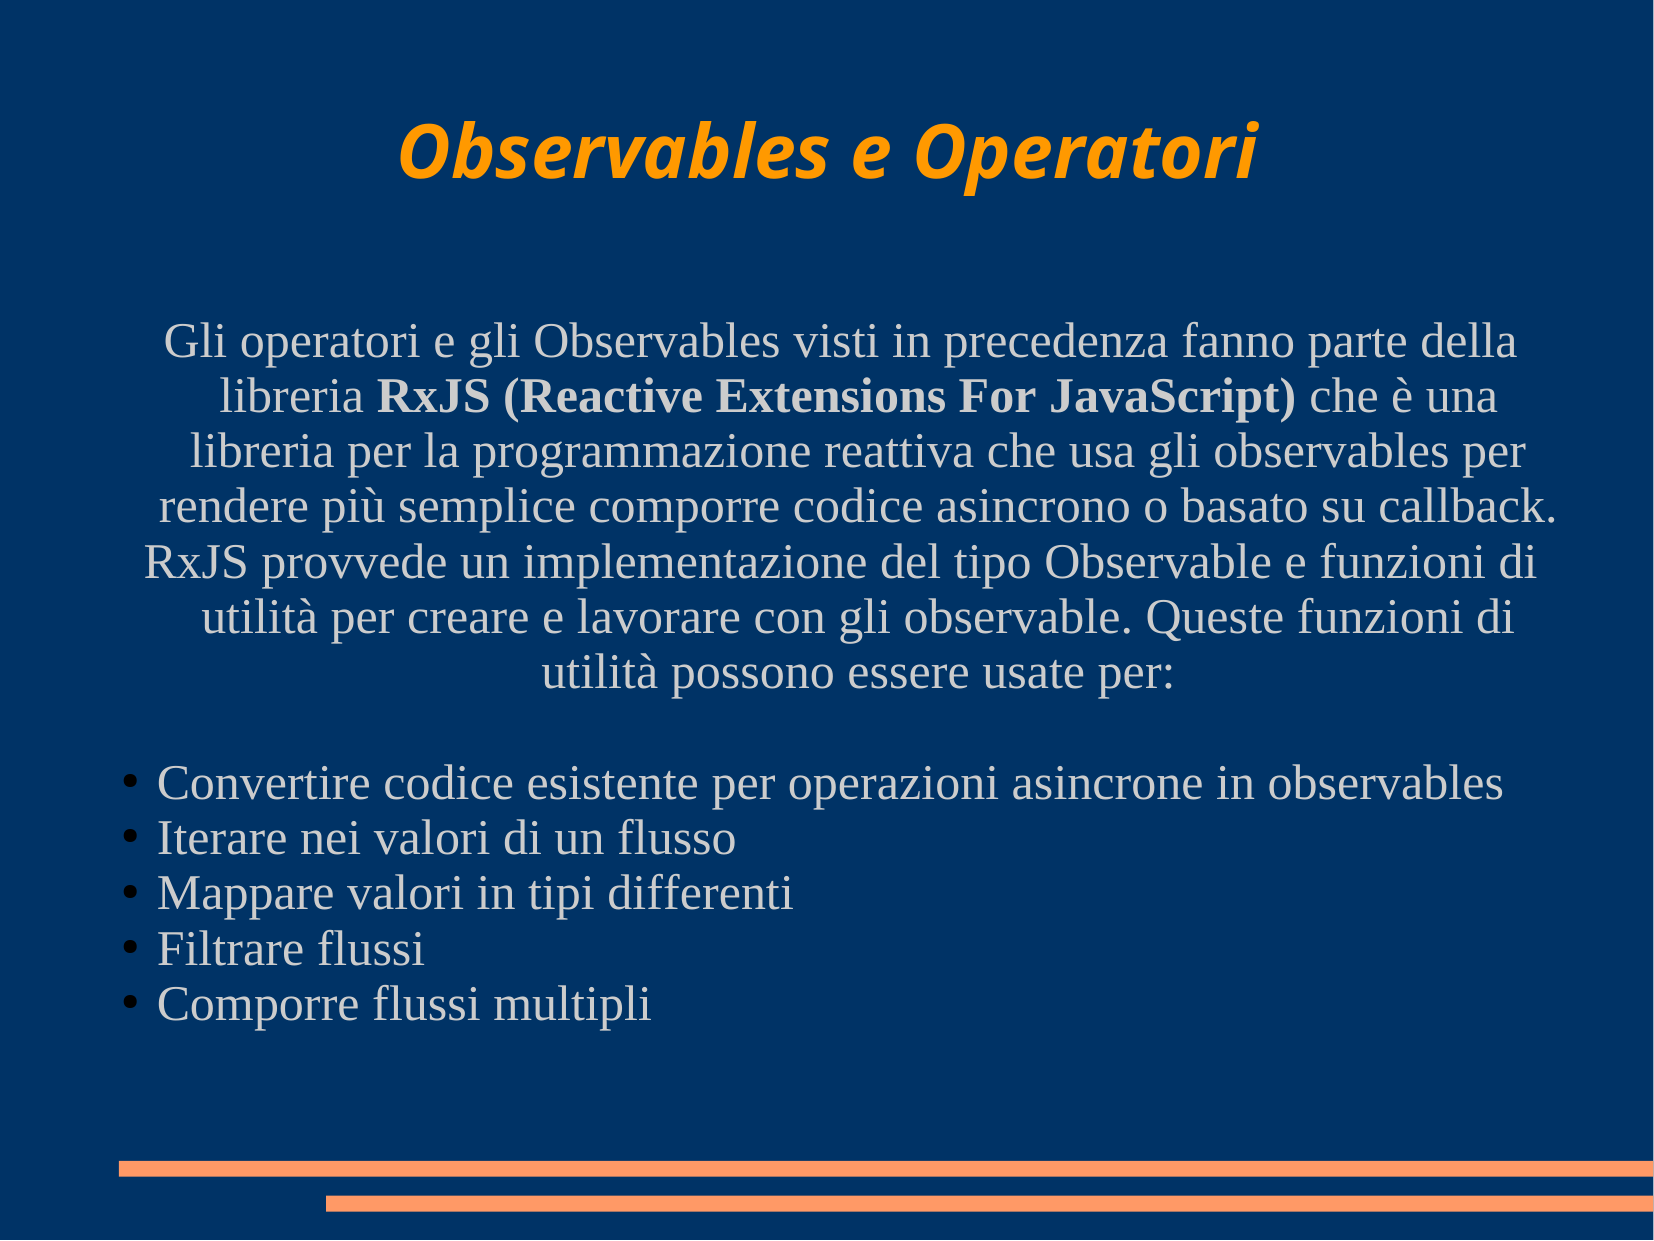

# Observables e Operatori
Gli operatori e gli Observables visti in precedenza fanno parte della libreria RxJS (Reactive Extensions For JavaScript) che è una libreria per la programmazione reattiva che usa gli observables per rendere più semplice comporre codice asincrono o basato su callback.
RxJS provvede un implementazione del tipo Observable e funzioni di utilità per creare e lavorare con gli observable. Queste funzioni di utilità possono essere usate per:
Convertire codice esistente per operazioni asincrone in observables
Iterare nei valori di un flusso
Mappare valori in tipi differenti
Filtrare flussi
Comporre flussi multipli